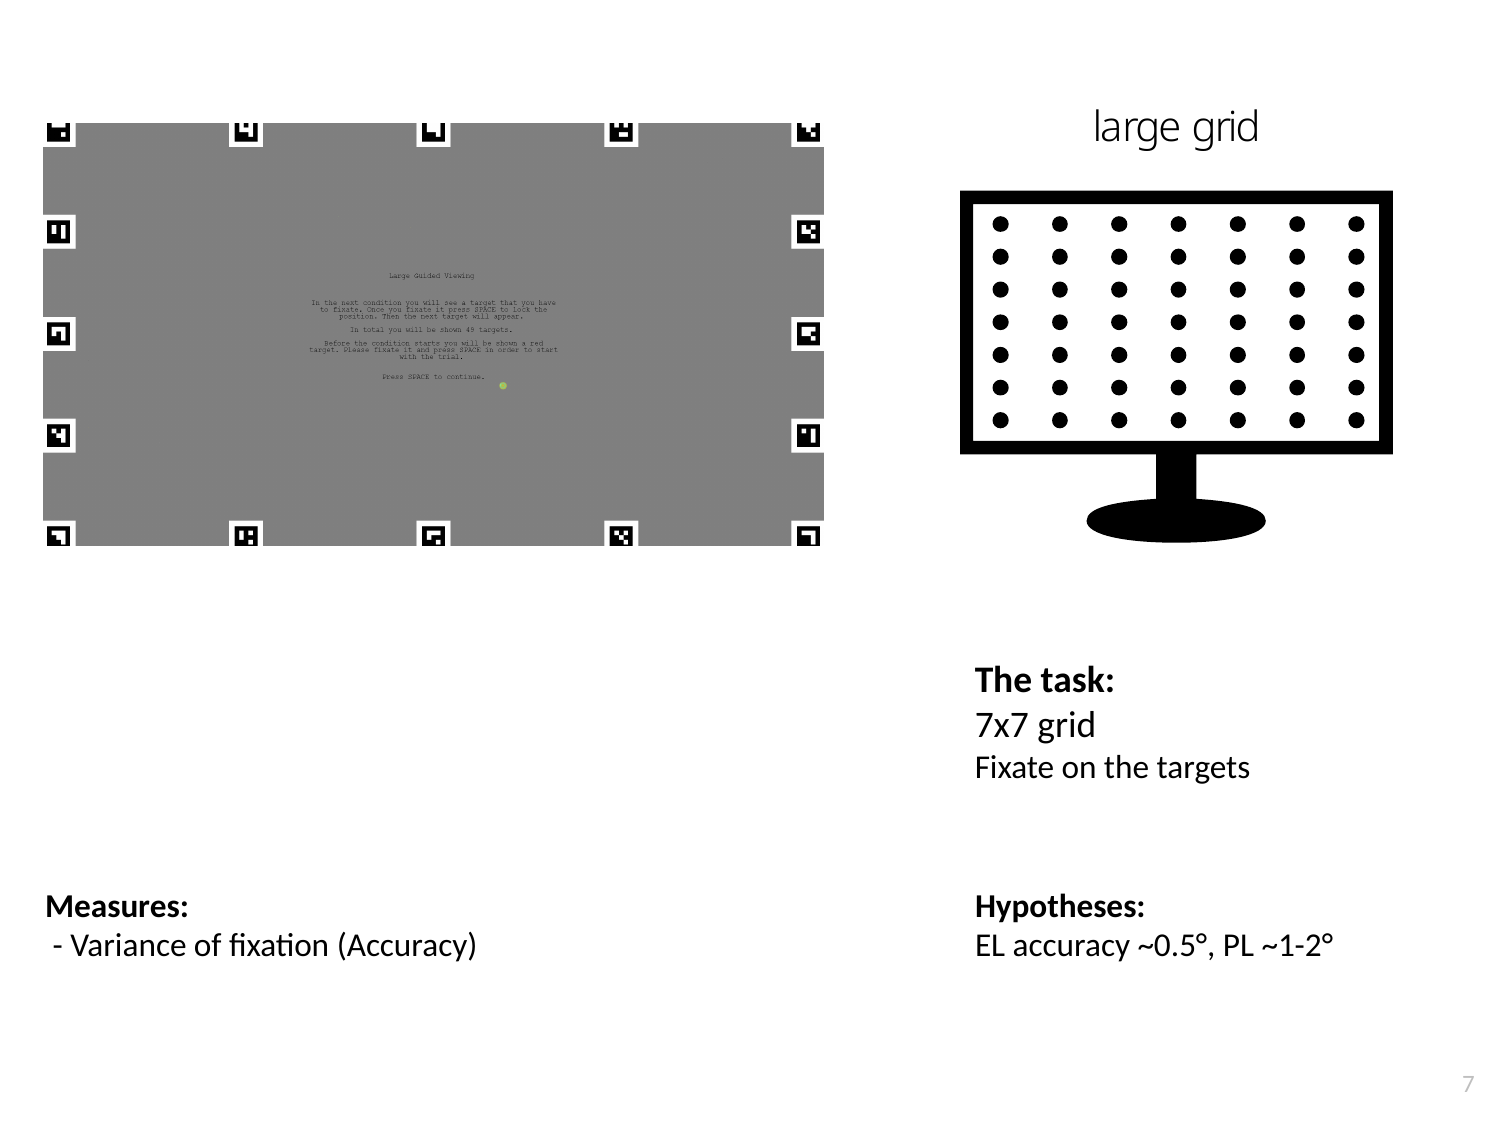

The task:
7x7 grid
Fixate on the targets
Measures:
 - Variance of fixation (Accuracy)
Hypotheses:
EL accuracy ~0.5°, PL ~1-2°